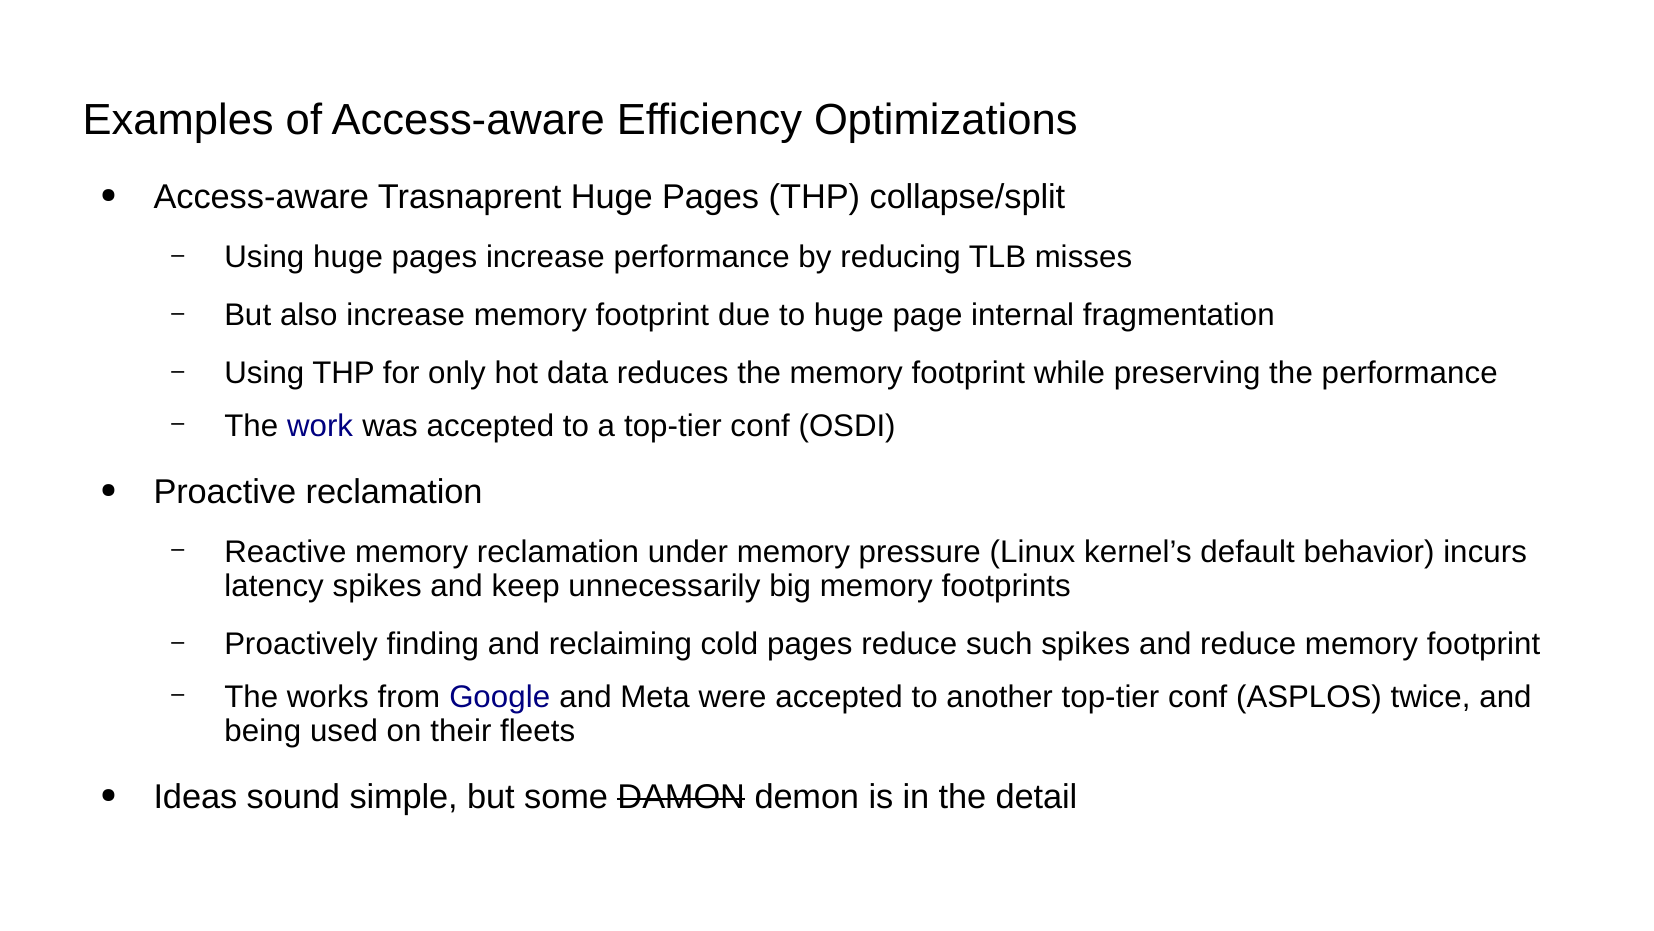

# Examples of Access-aware Efficiency Optimizations
Access-aware Trasnaprent Huge Pages (THP) collapse/split
Using huge pages increase performance by reducing TLB misses
But also increase memory footprint due to huge page internal fragmentation
Using THP for only hot data reduces the memory footprint while preserving the performance
The work was accepted to a top-tier conf (OSDI)
Proactive reclamation
Reactive memory reclamation under memory pressure (Linux kernel’s default behavior) incurs latency spikes and keep unnecessarily big memory footprints
Proactively finding and reclaiming cold pages reduce such spikes and reduce memory footprint
The works from Google and Meta were accepted to another top-tier conf (ASPLOS) twice, and being used on their fleets
Ideas sound simple, but some DAMON demon is in the detail